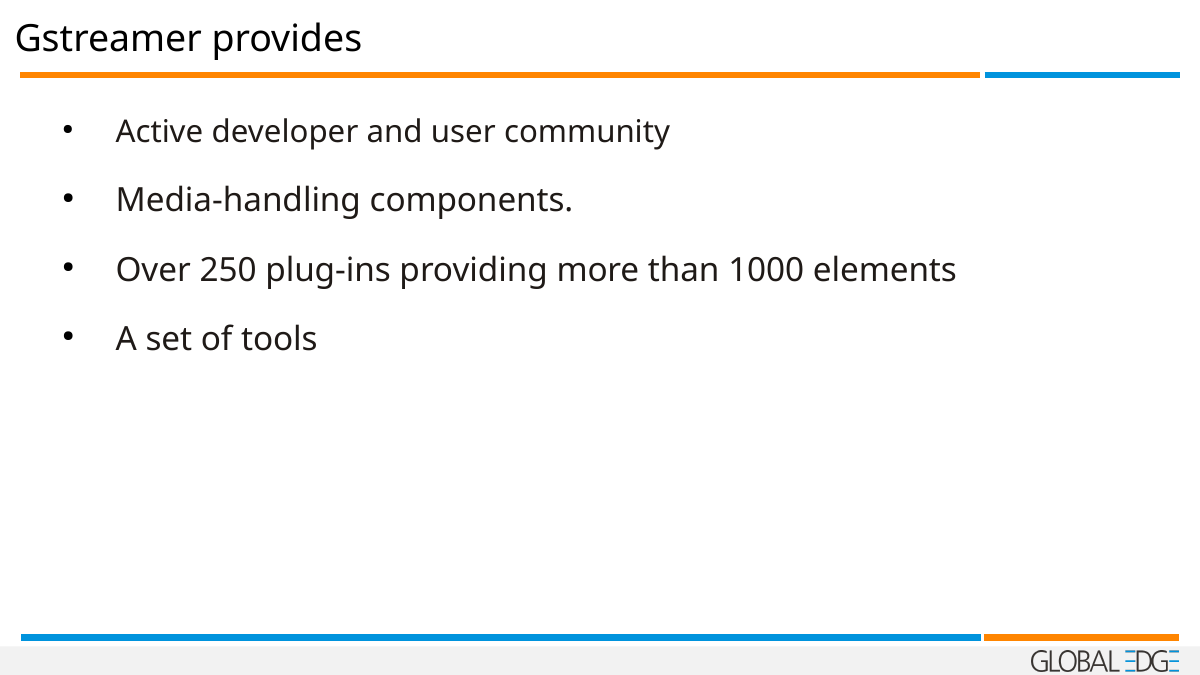

# Gstreamer provides
Active developer and user community
Media-handling components.
Over 250 plug-ins providing more than 1000 elements
A set of tools